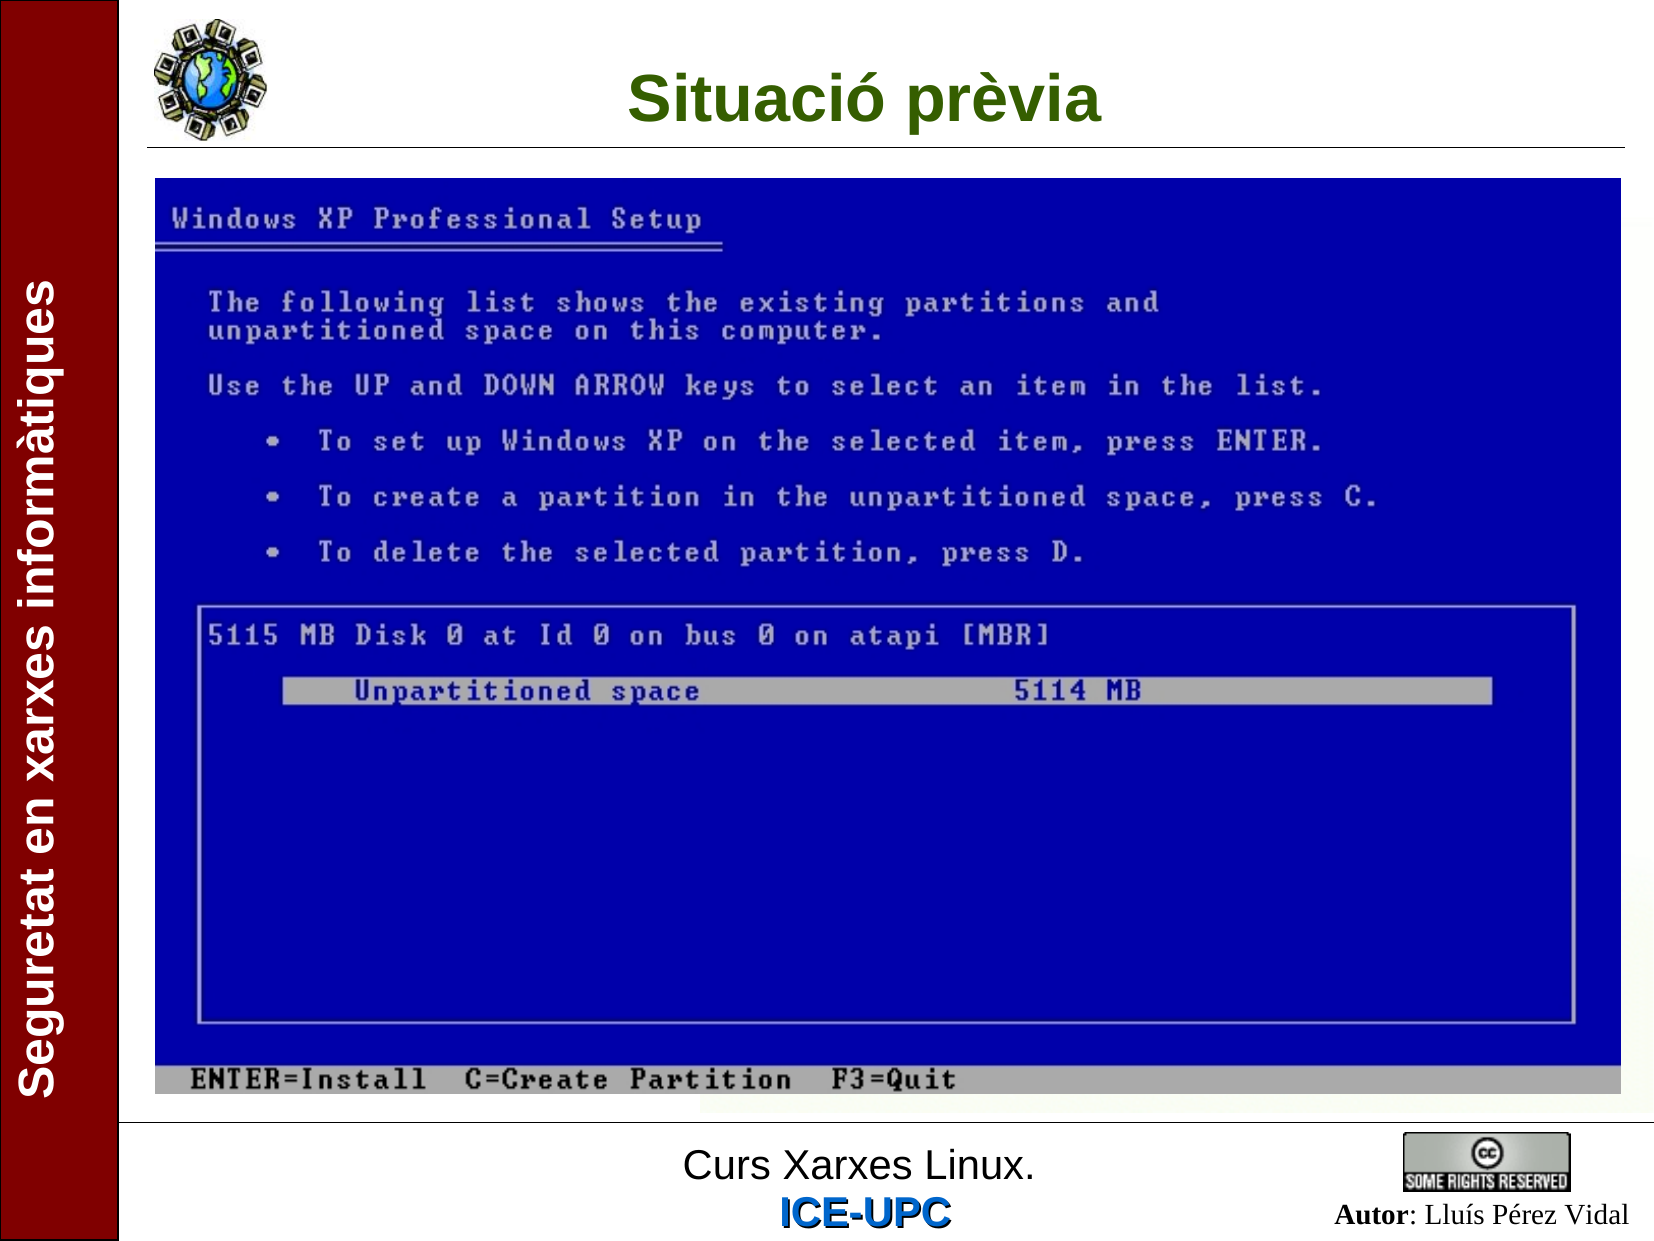

# Situació prèvia
 Croquis d'arquitectura mostrant les 3 zones